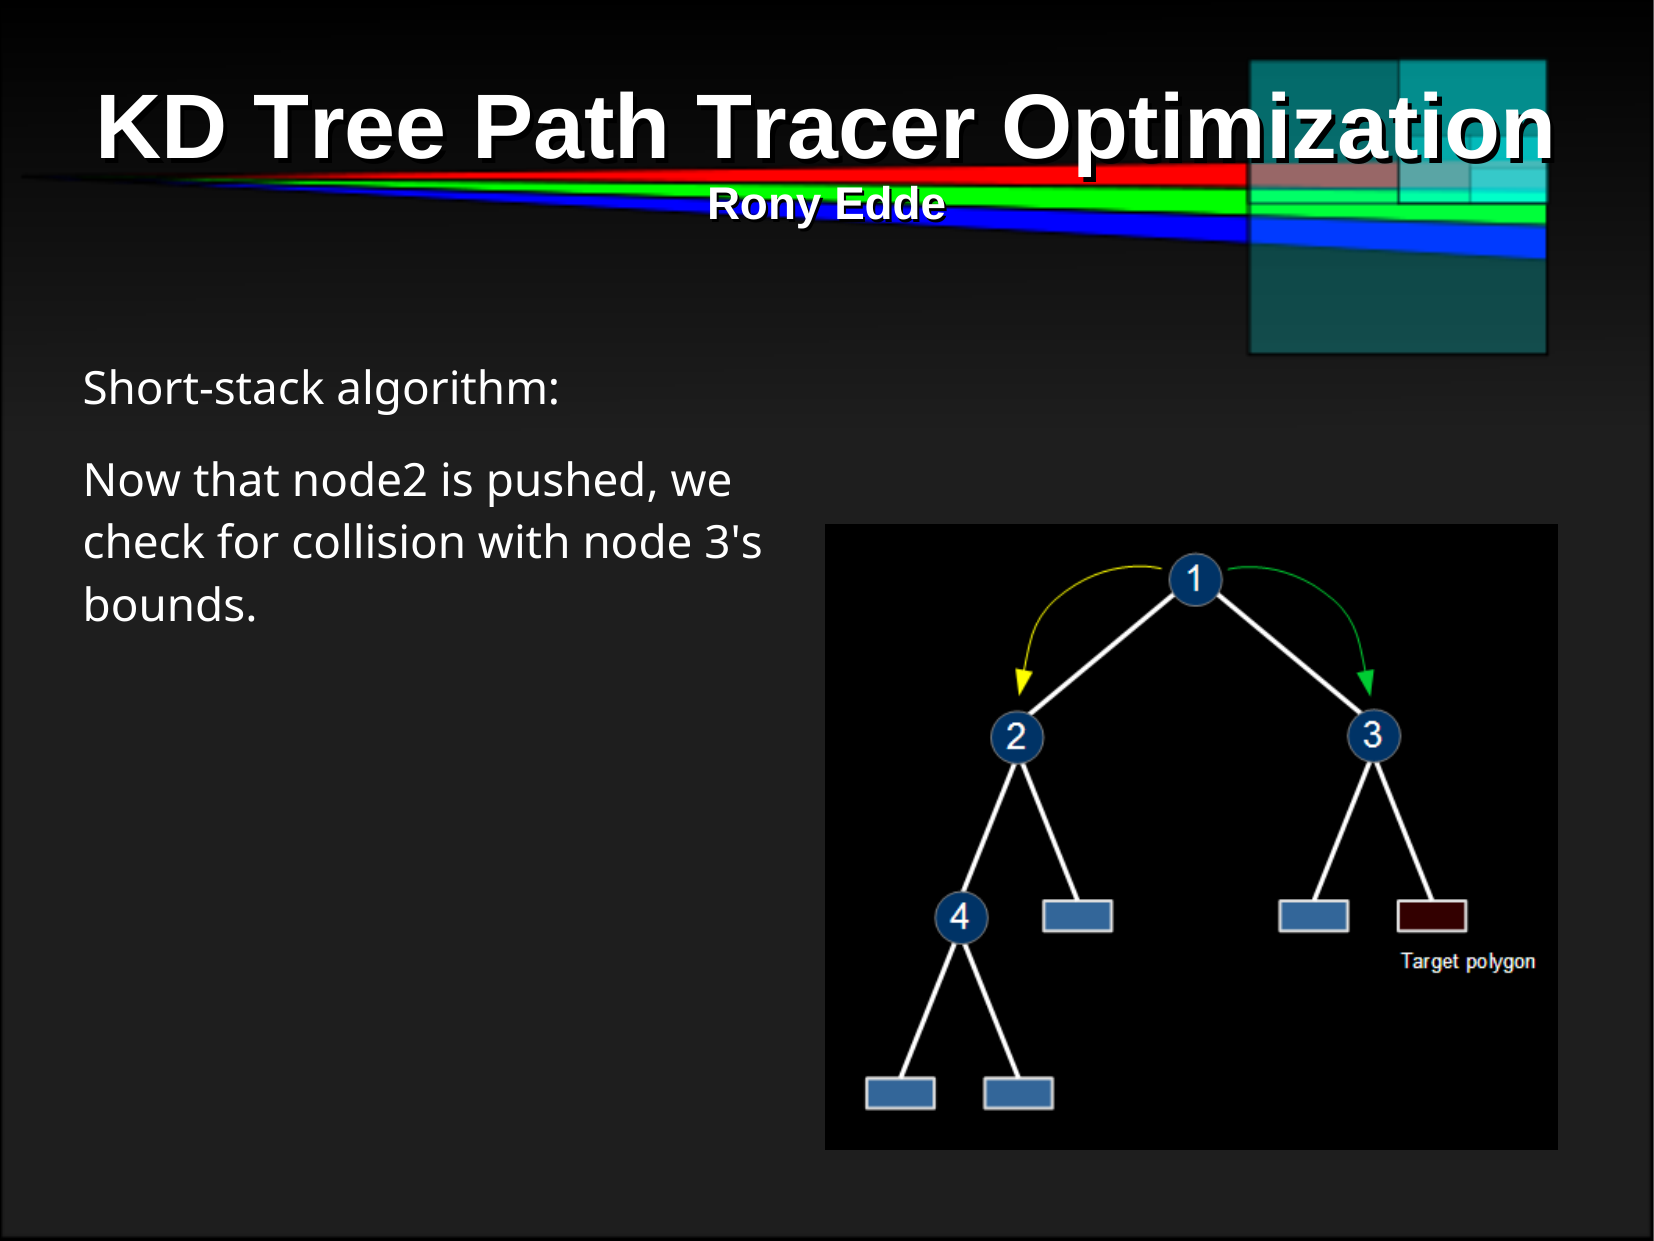

# KD Tree Path Tracer Optimization Rony Edde
Short-stack algorithm:
Now that node2 is pushed, we check for collision with node 3's bounds.